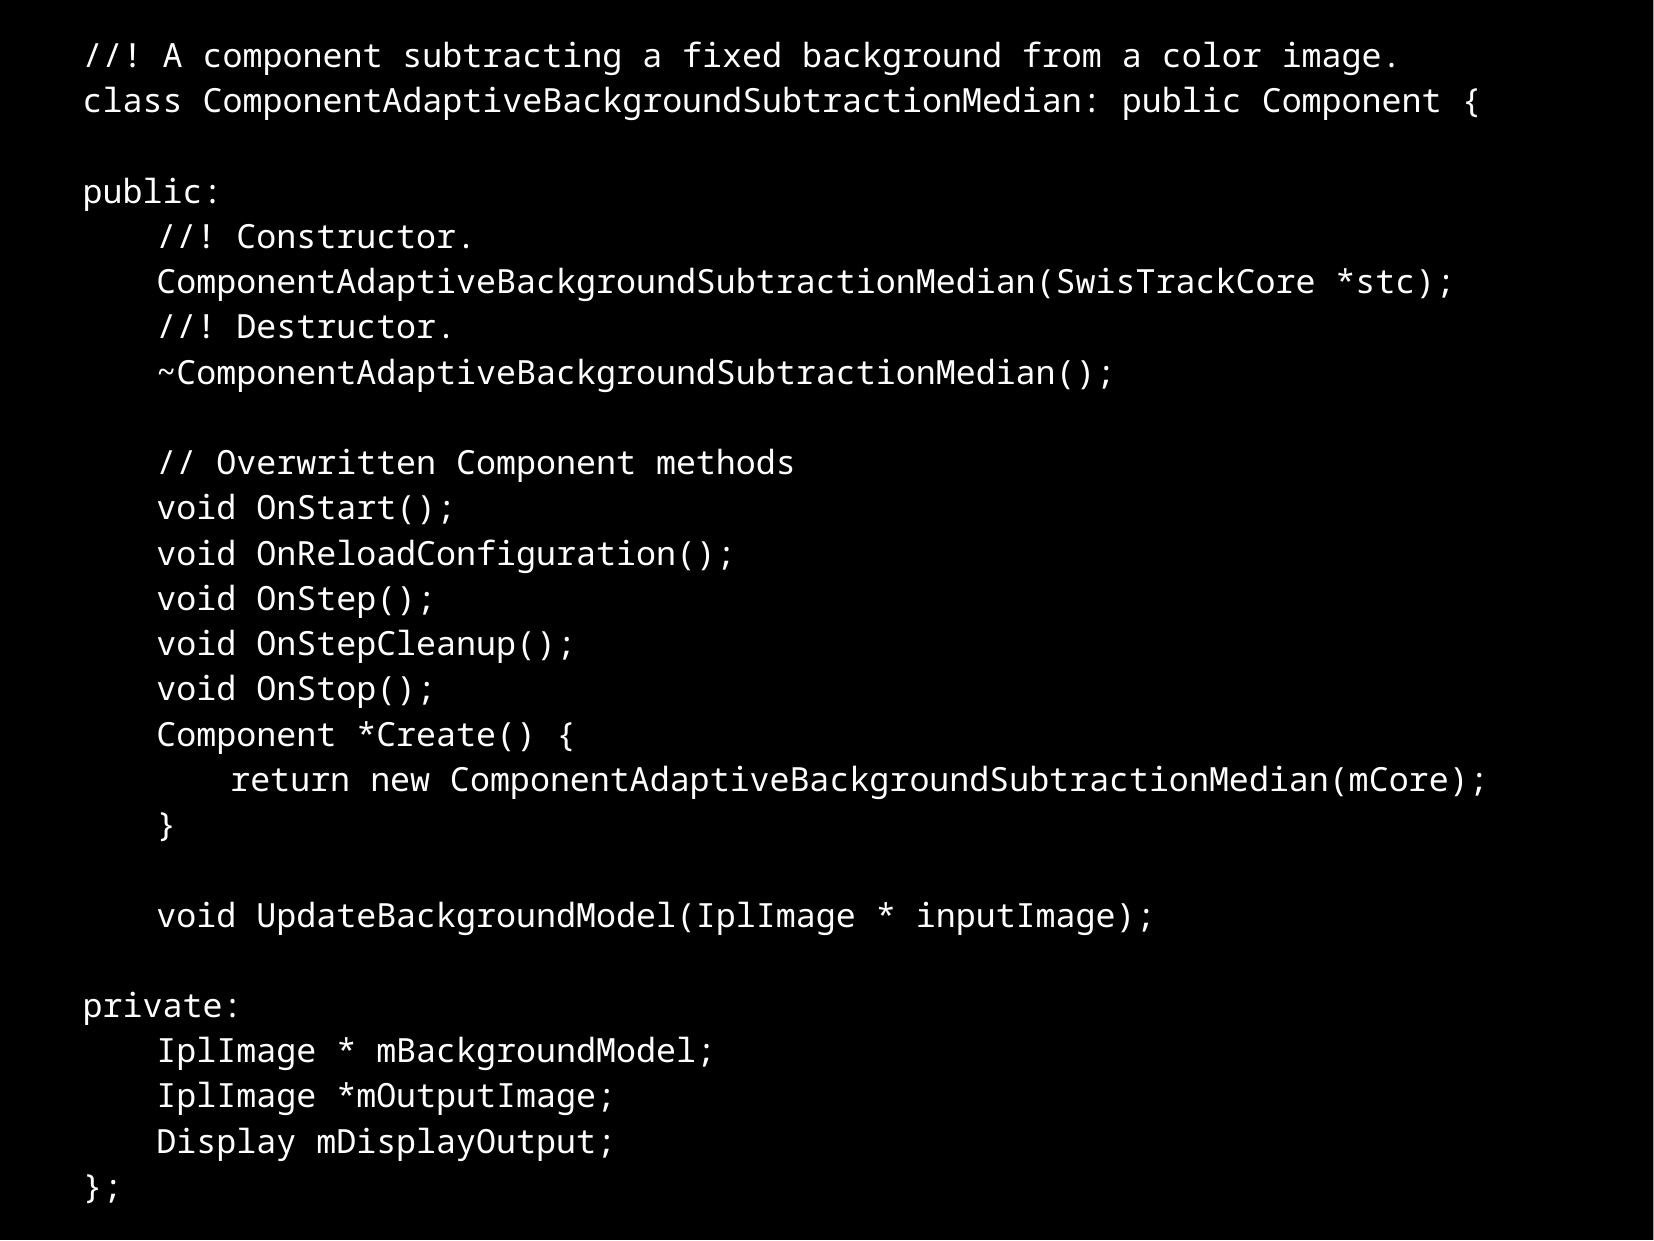

# //! A component subtracting a fixed background from a color image.
class ComponentAdaptiveBackgroundSubtractionMedian: public Component {
public:
	//! Constructor.
	ComponentAdaptiveBackgroundSubtractionMedian(SwisTrackCore *stc);
	//! Destructor.
	~ComponentAdaptiveBackgroundSubtractionMedian();
	// Overwritten Component methods
	void OnStart();
	void OnReloadConfiguration();
	void OnStep();
	void OnStepCleanup();
	void OnStop();
	Component *Create() {
		return new ComponentAdaptiveBackgroundSubtractionMedian(mCore);
	}
	void UpdateBackgroundModel(IplImage * inputImage);
private:
	IplImage * mBackgroundModel;
	IplImage *mOutputImage;
	Display mDisplayOutput;
};